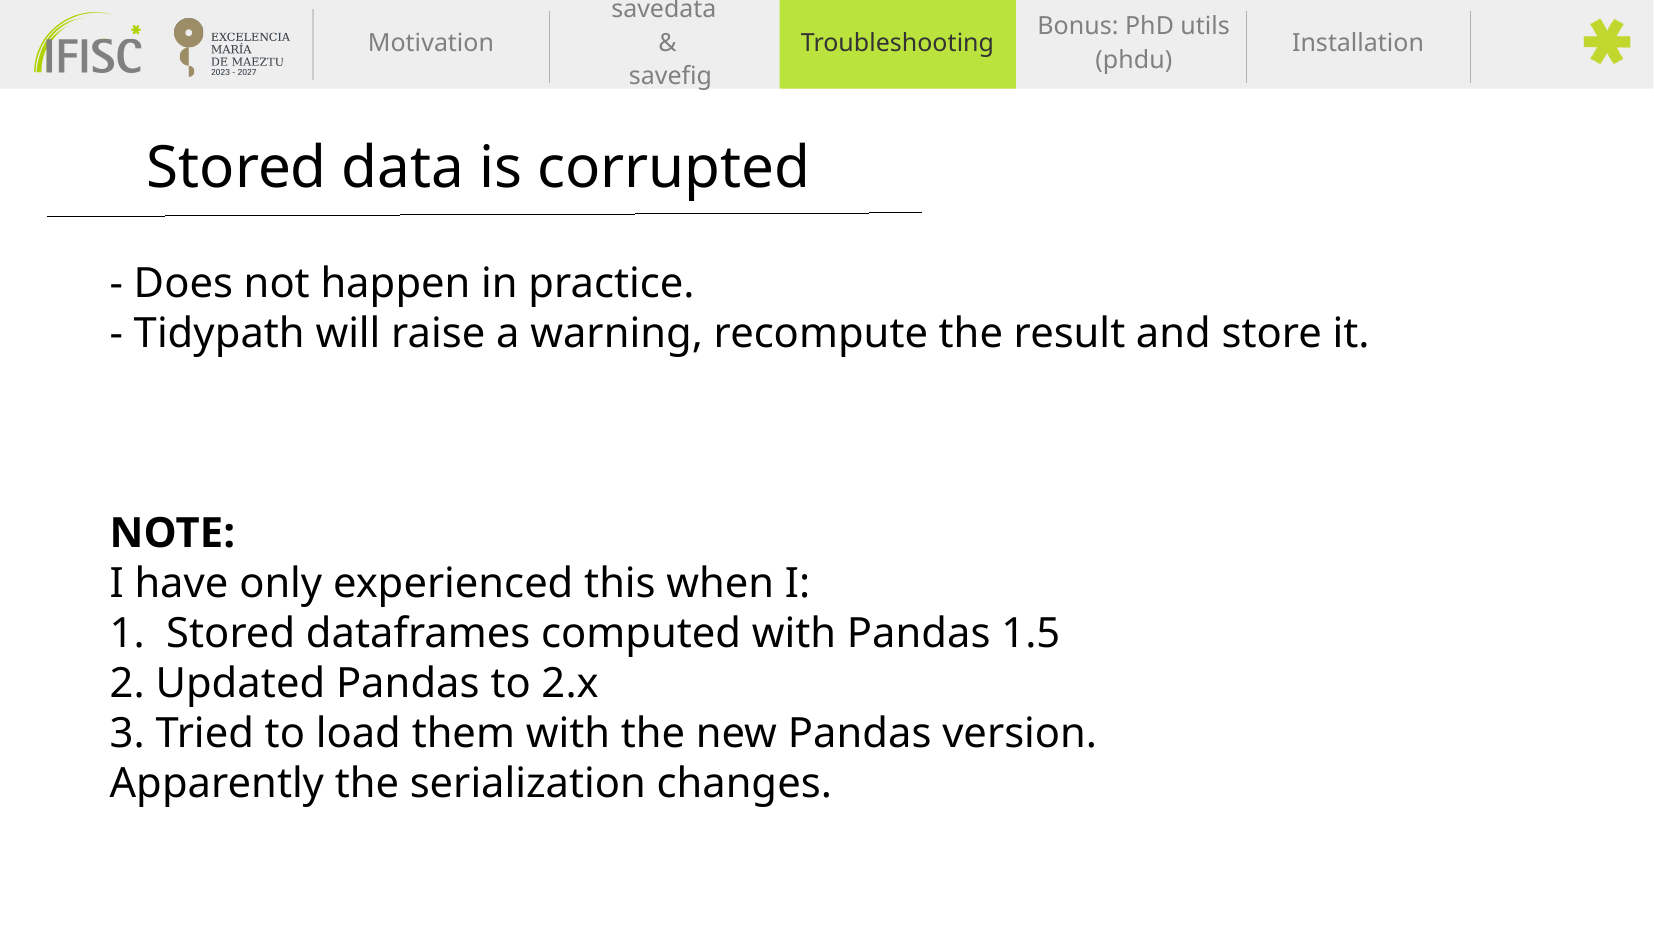

savedata
&
 savefig
Troubleshooting
Bonus: PhD utils (phdu)
Motivation
Installation
Stored data is corrupted
- Does not happen in practice.
- Tidypath will raise a warning, recompute the result and store it.
NOTE:
I have only experienced this when I:
1. Stored dataframes computed with Pandas 1.5
2. Updated Pandas to 2.x
3. Tried to load them with the new Pandas version.
Apparently the serialization changes.